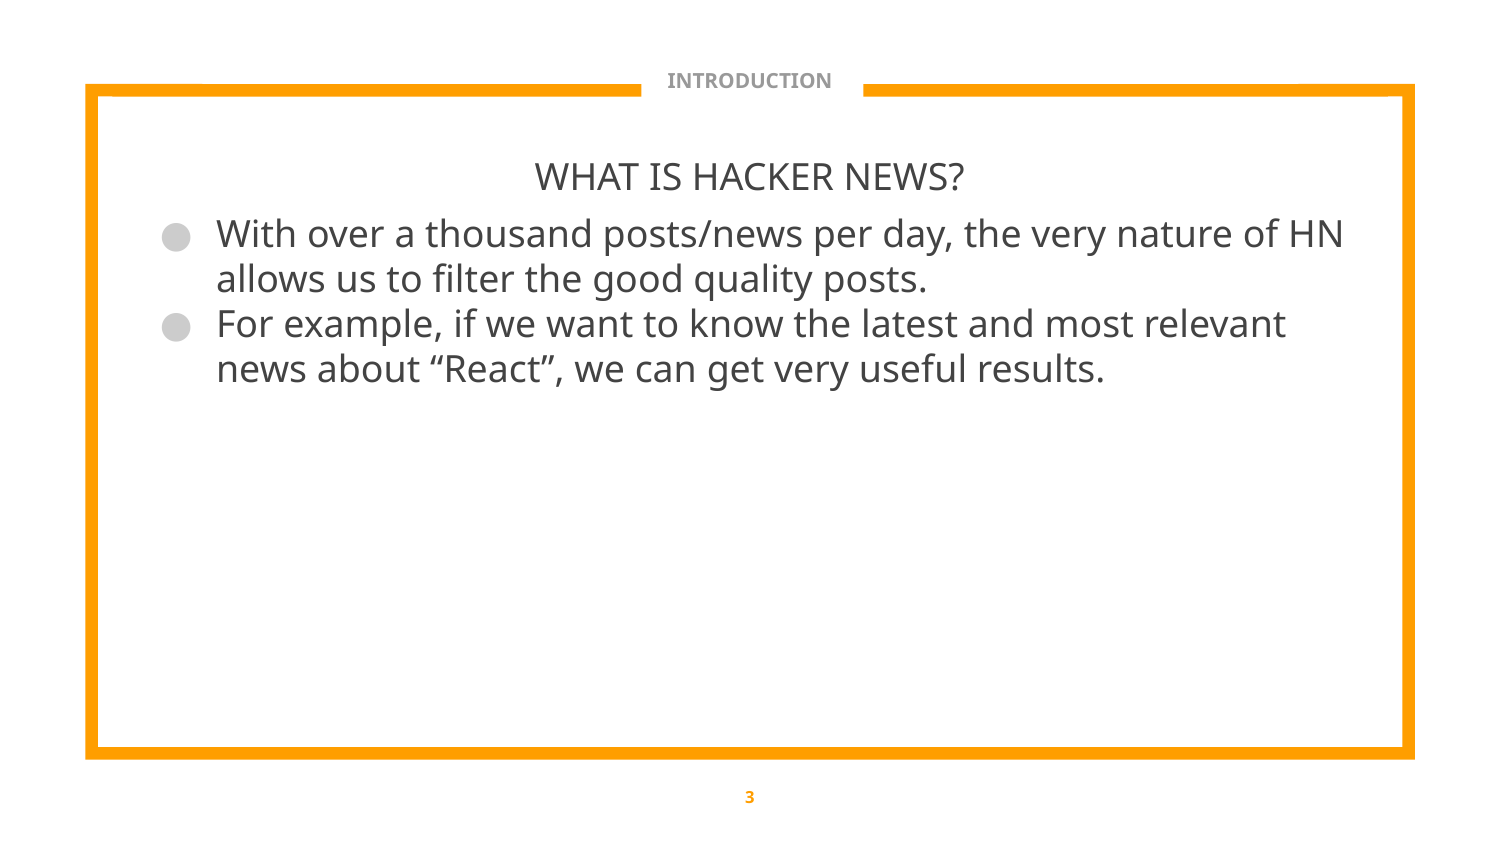

# INTRODUCTION
WHAT IS HACKER NEWS?
With over a thousand posts/news per day, the very nature of HN allows us to filter the good quality posts.
For example, if we want to know the latest and most relevant news about “React”, we can get very useful results.